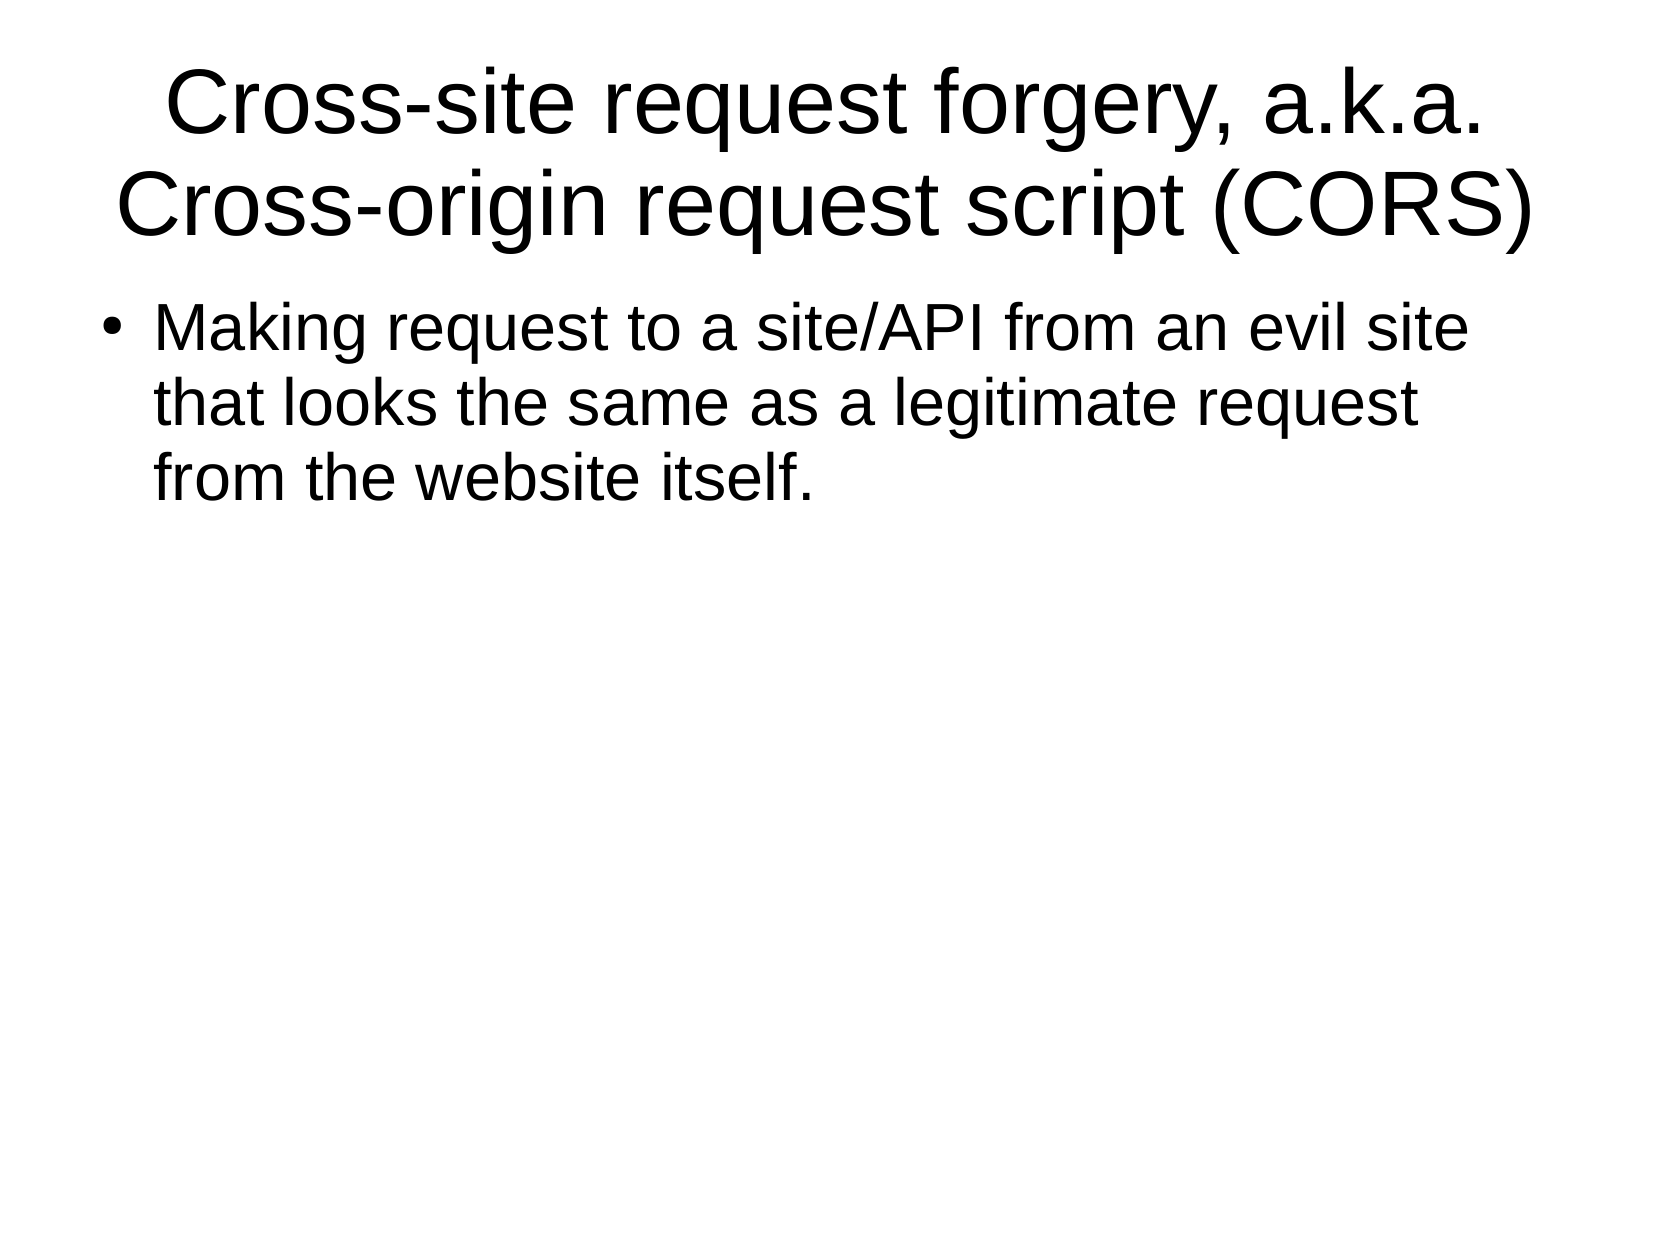

# Cross-site request forgery, a.k.a. Cross-origin request script (CORS)
Making request to a site/API from an evil site that looks the same as a legitimate request from the website itself.